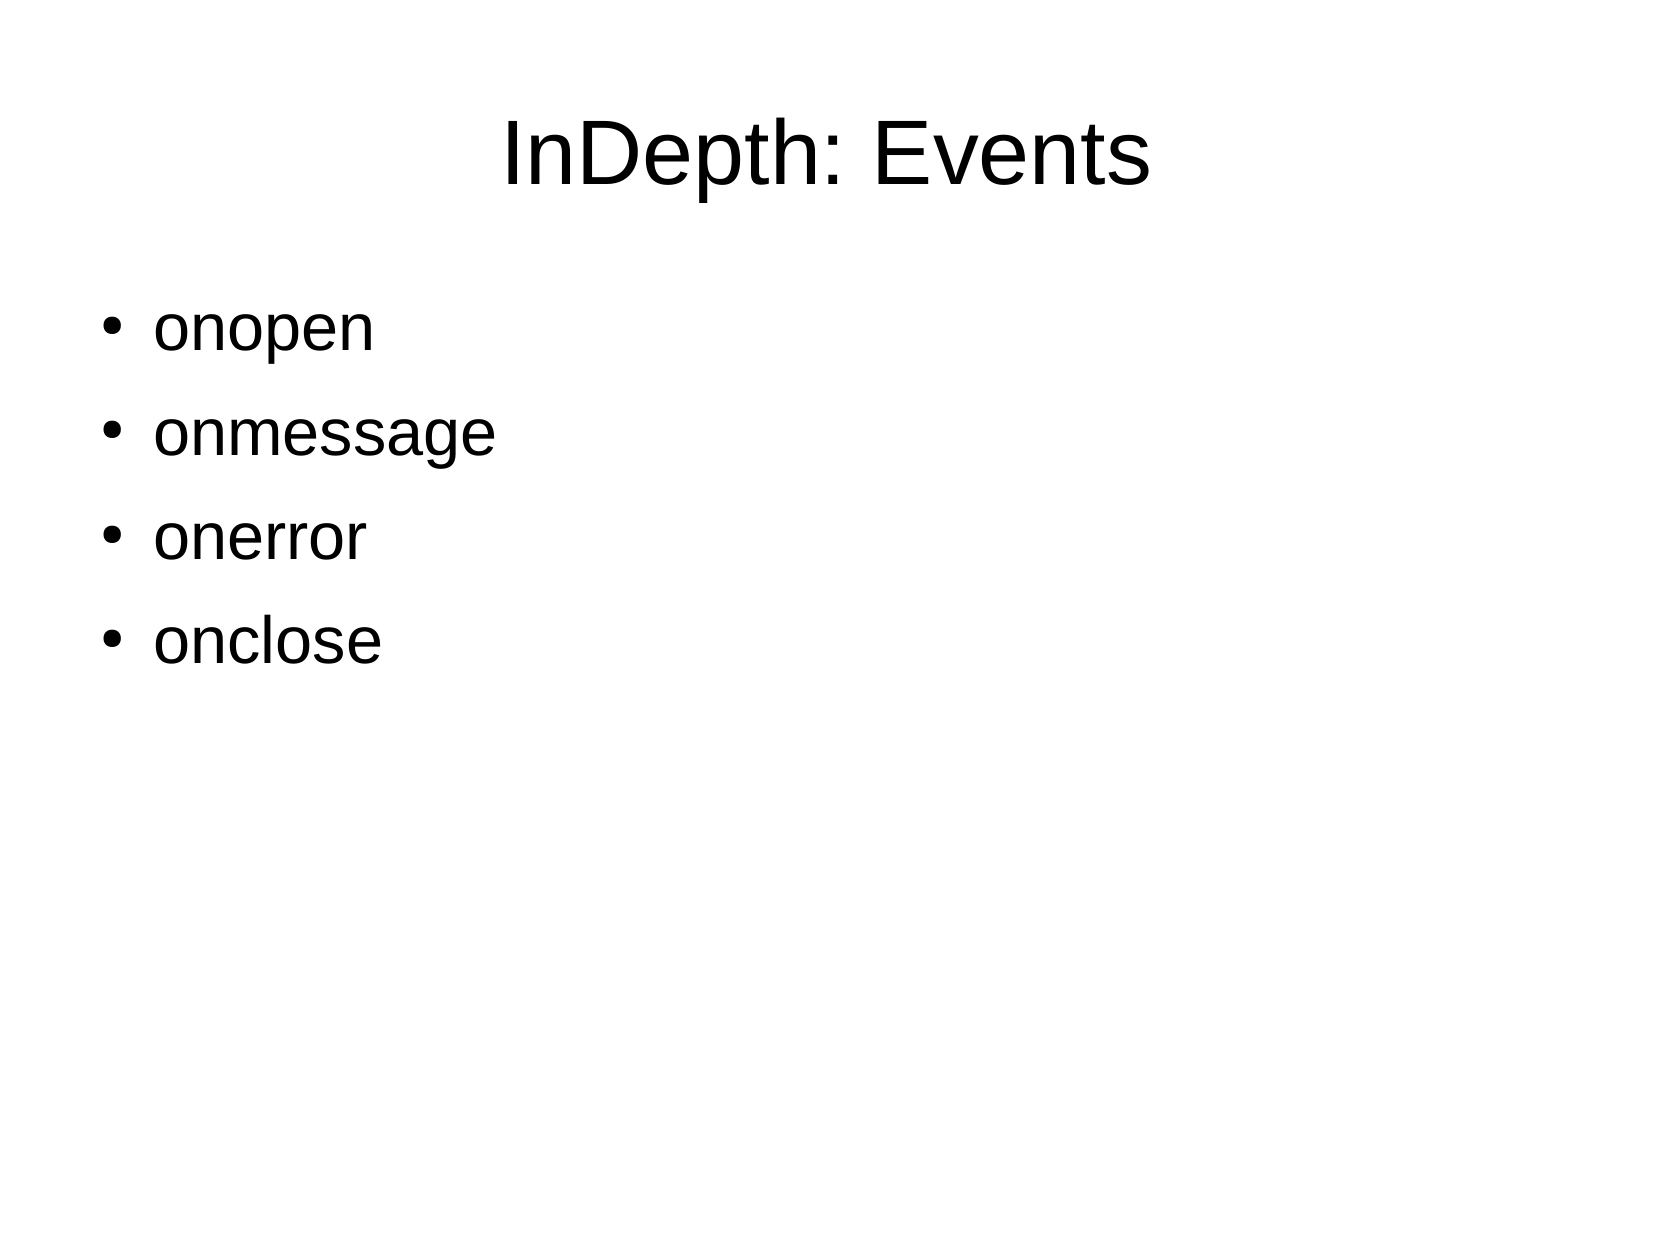

# InDepth: Events
onopen
onmessage
onerror
onclose